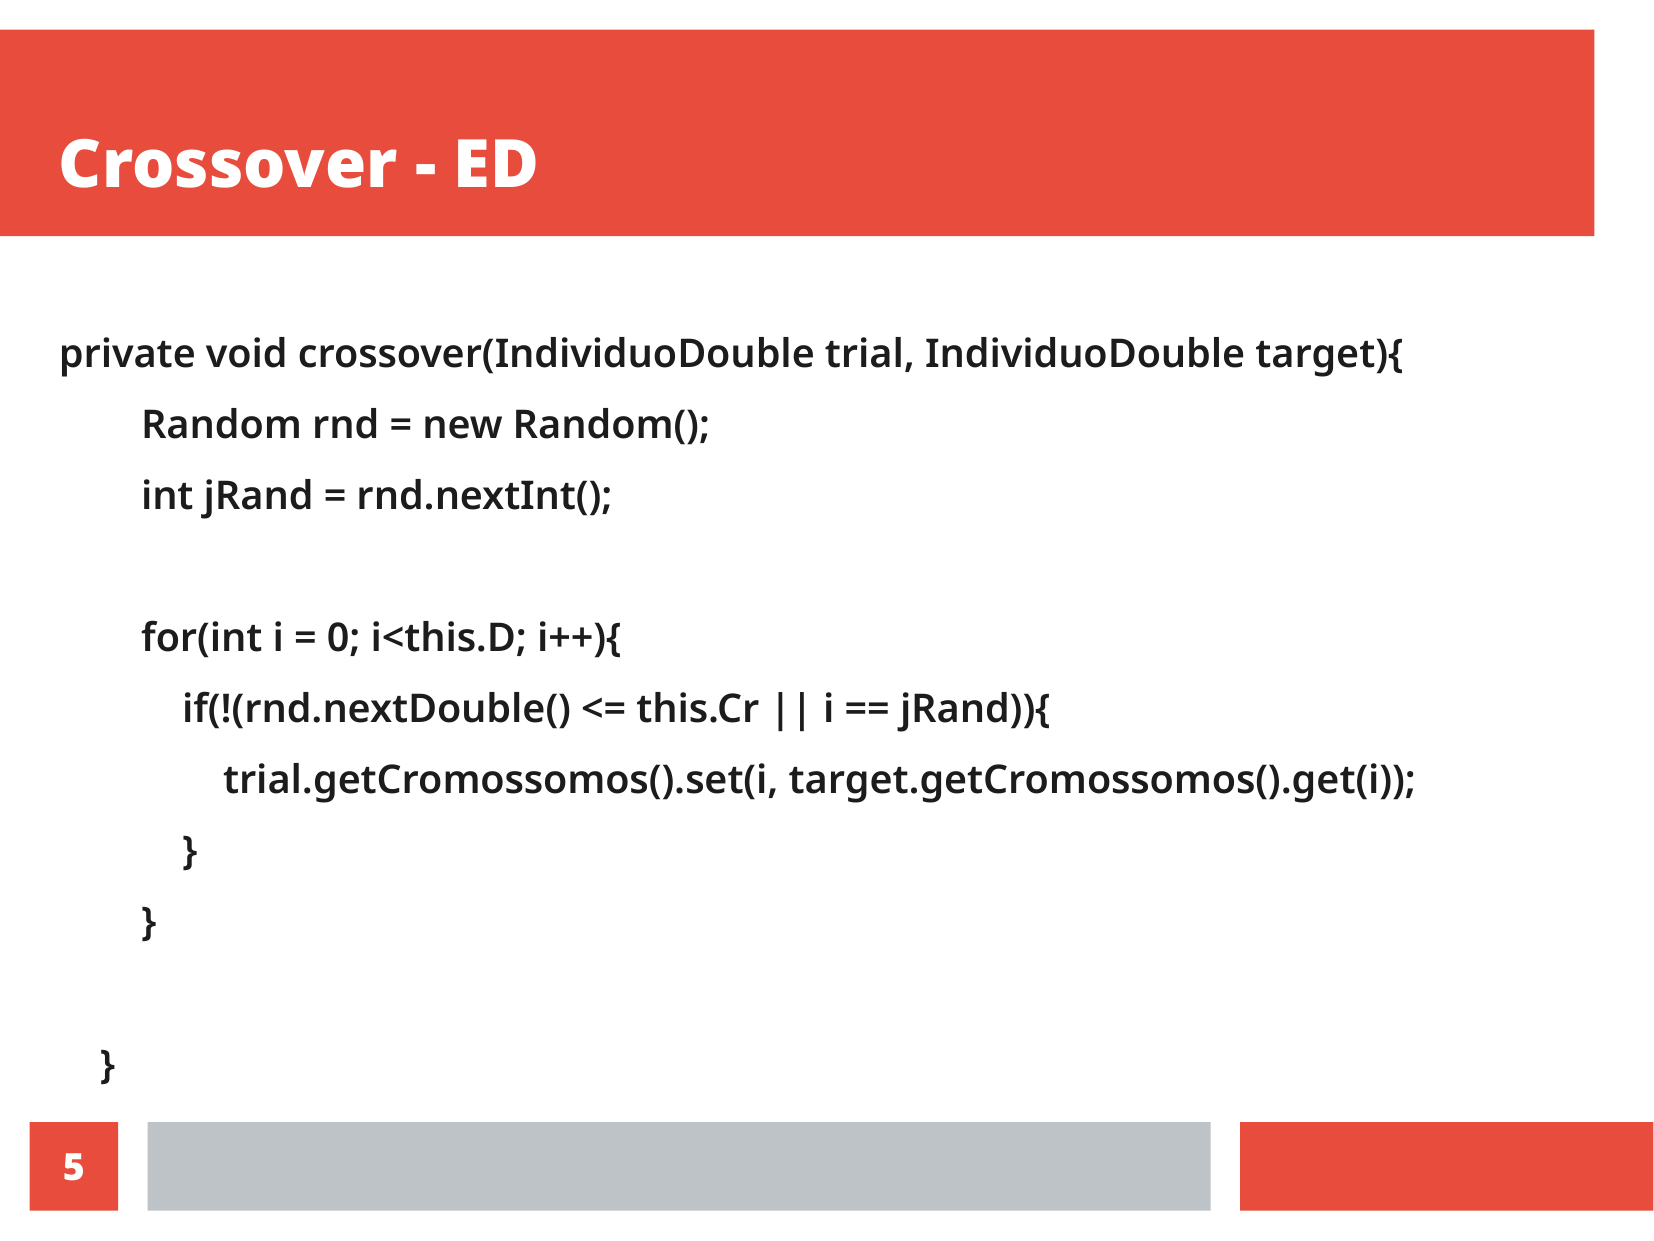

# Crossover - ED
private void crossover(IndividuoDouble trial, IndividuoDouble target){
 Random rnd = new Random();
 int jRand = rnd.nextInt();
 for(int i = 0; i<this.D; i++){
 if(!(rnd.nextDouble() <= this.Cr || i == jRand)){
 trial.getCromossomos().set(i, target.getCromossomos().get(i));
 }
 }
 }
5